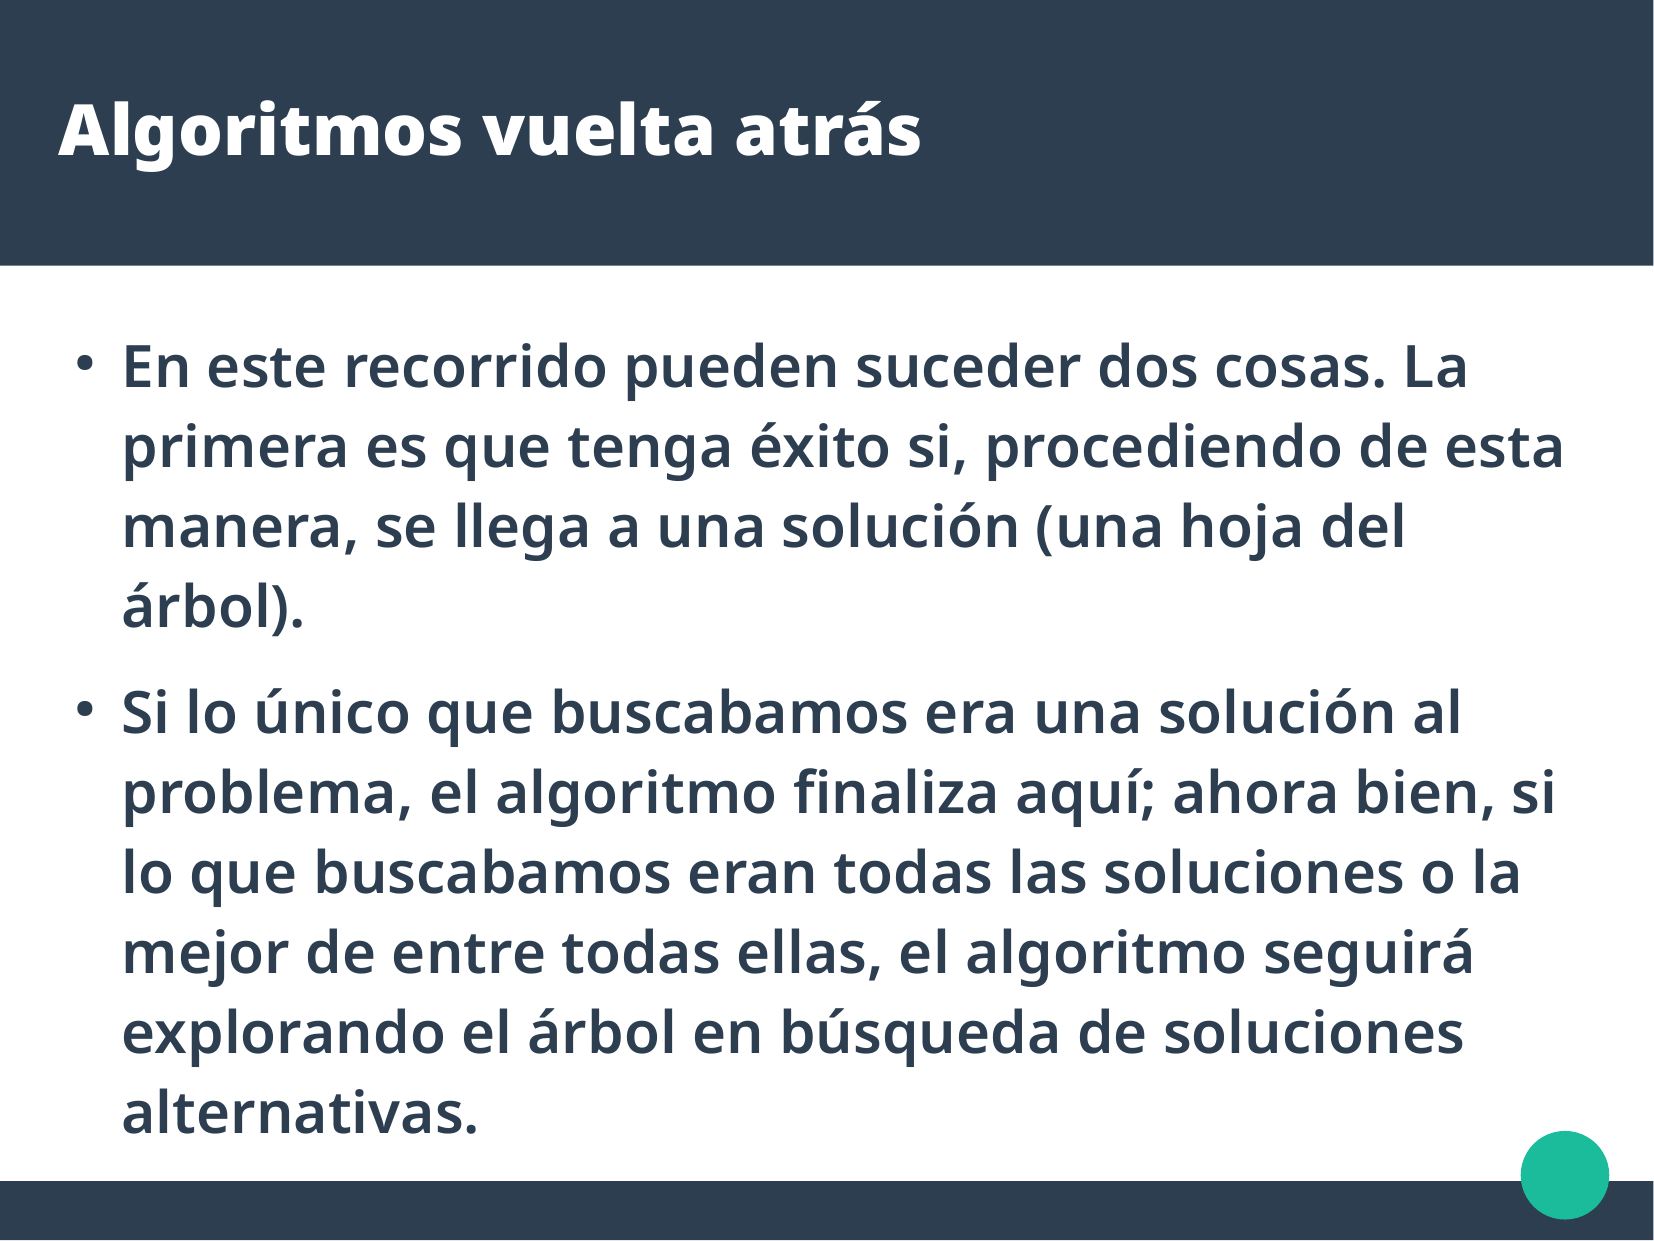

# Algoritmos vuelta atrás
En este recorrido pueden suceder dos cosas. La primera es que tenga éxito si, procediendo de esta manera, se llega a una solución (una hoja del árbol).
Si lo único que buscabamos era una solución al problema, el algoritmo finaliza aquí; ahora bien, si lo que buscabamos eran todas las soluciones o la mejor de entre todas ellas, el algoritmo seguirá explorando el árbol en búsqueda de soluciones alternativas.